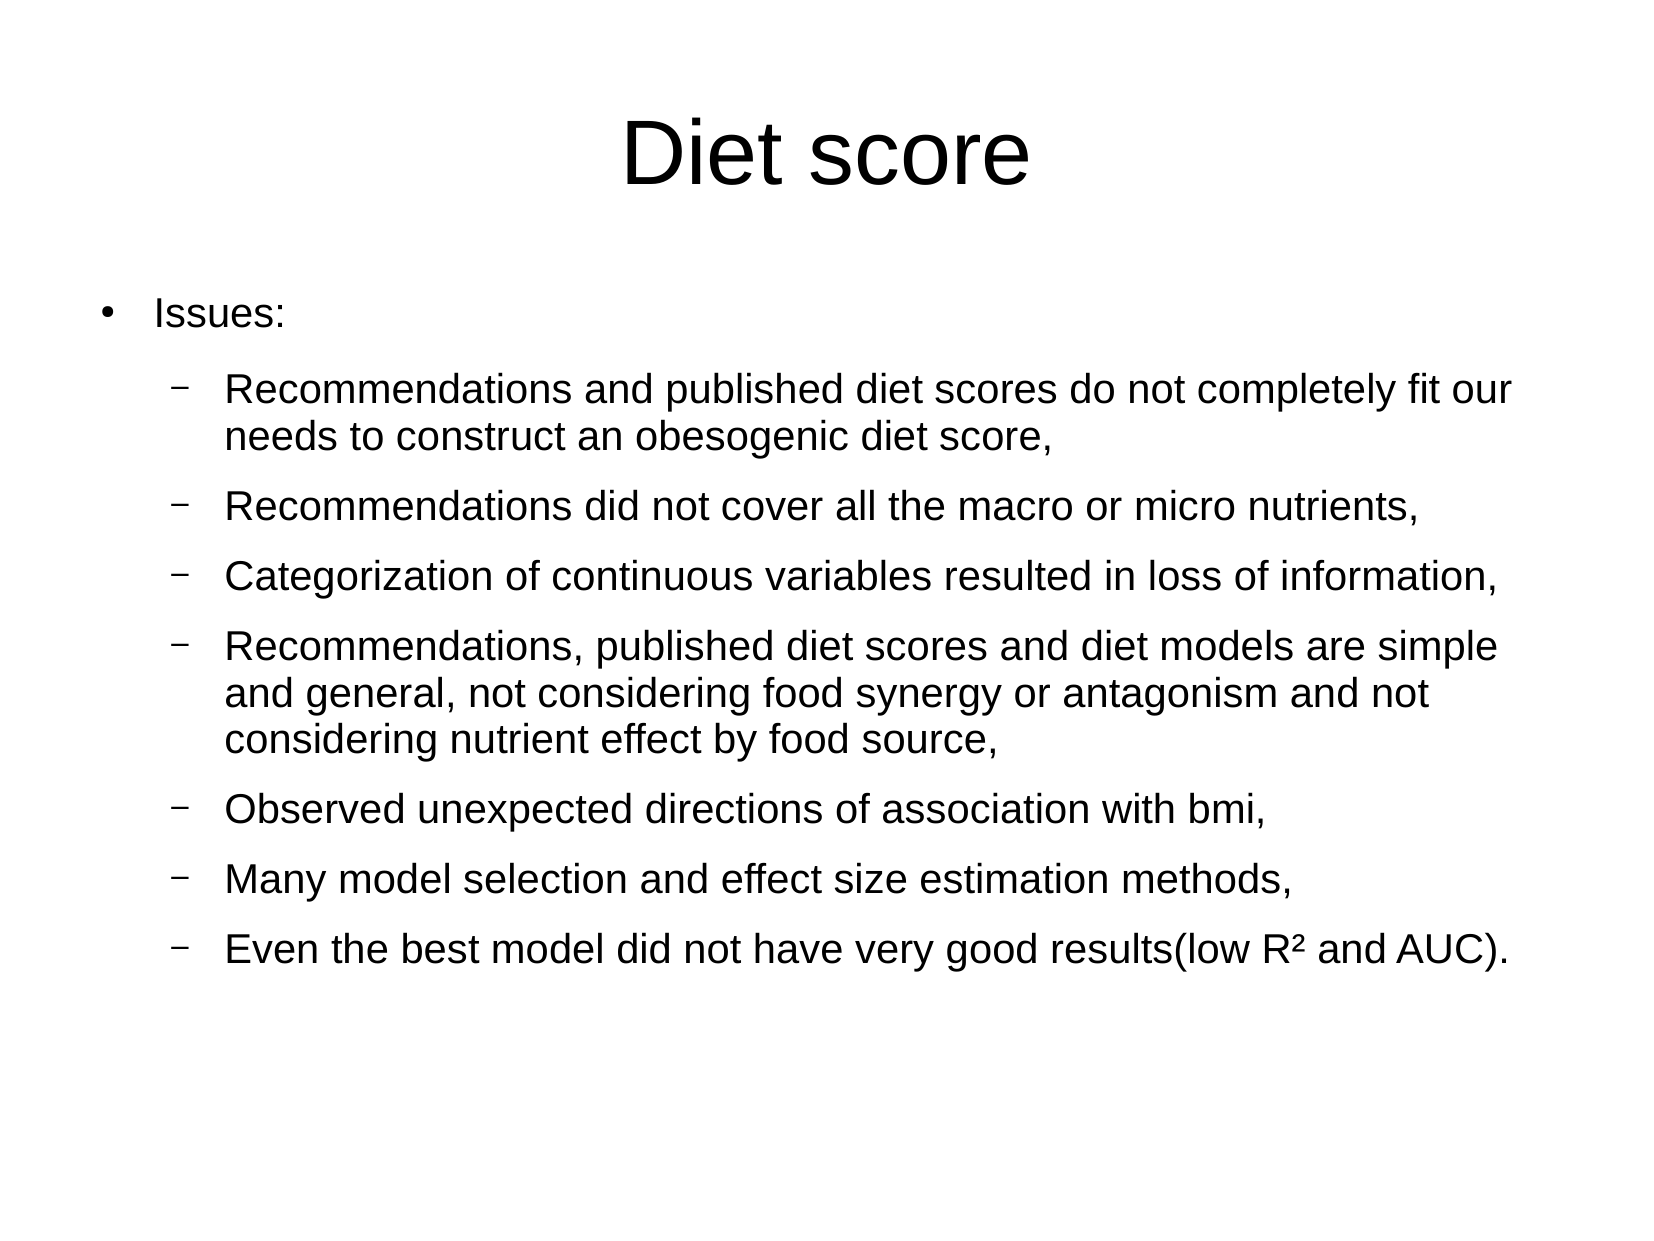

# Diet score
Issues:
Recommendations and published diet scores do not completely fit our needs to construct an obesogenic diet score,
Recommendations did not cover all the macro or micro nutrients,
Categorization of continuous variables resulted in loss of information,
Recommendations, published diet scores and diet models are simple and general, not considering food synergy or antagonism and not considering nutrient effect by food source,
Observed unexpected directions of association with bmi,
Many model selection and effect size estimation methods,
Even the best model did not have very good results(low R² and AUC).